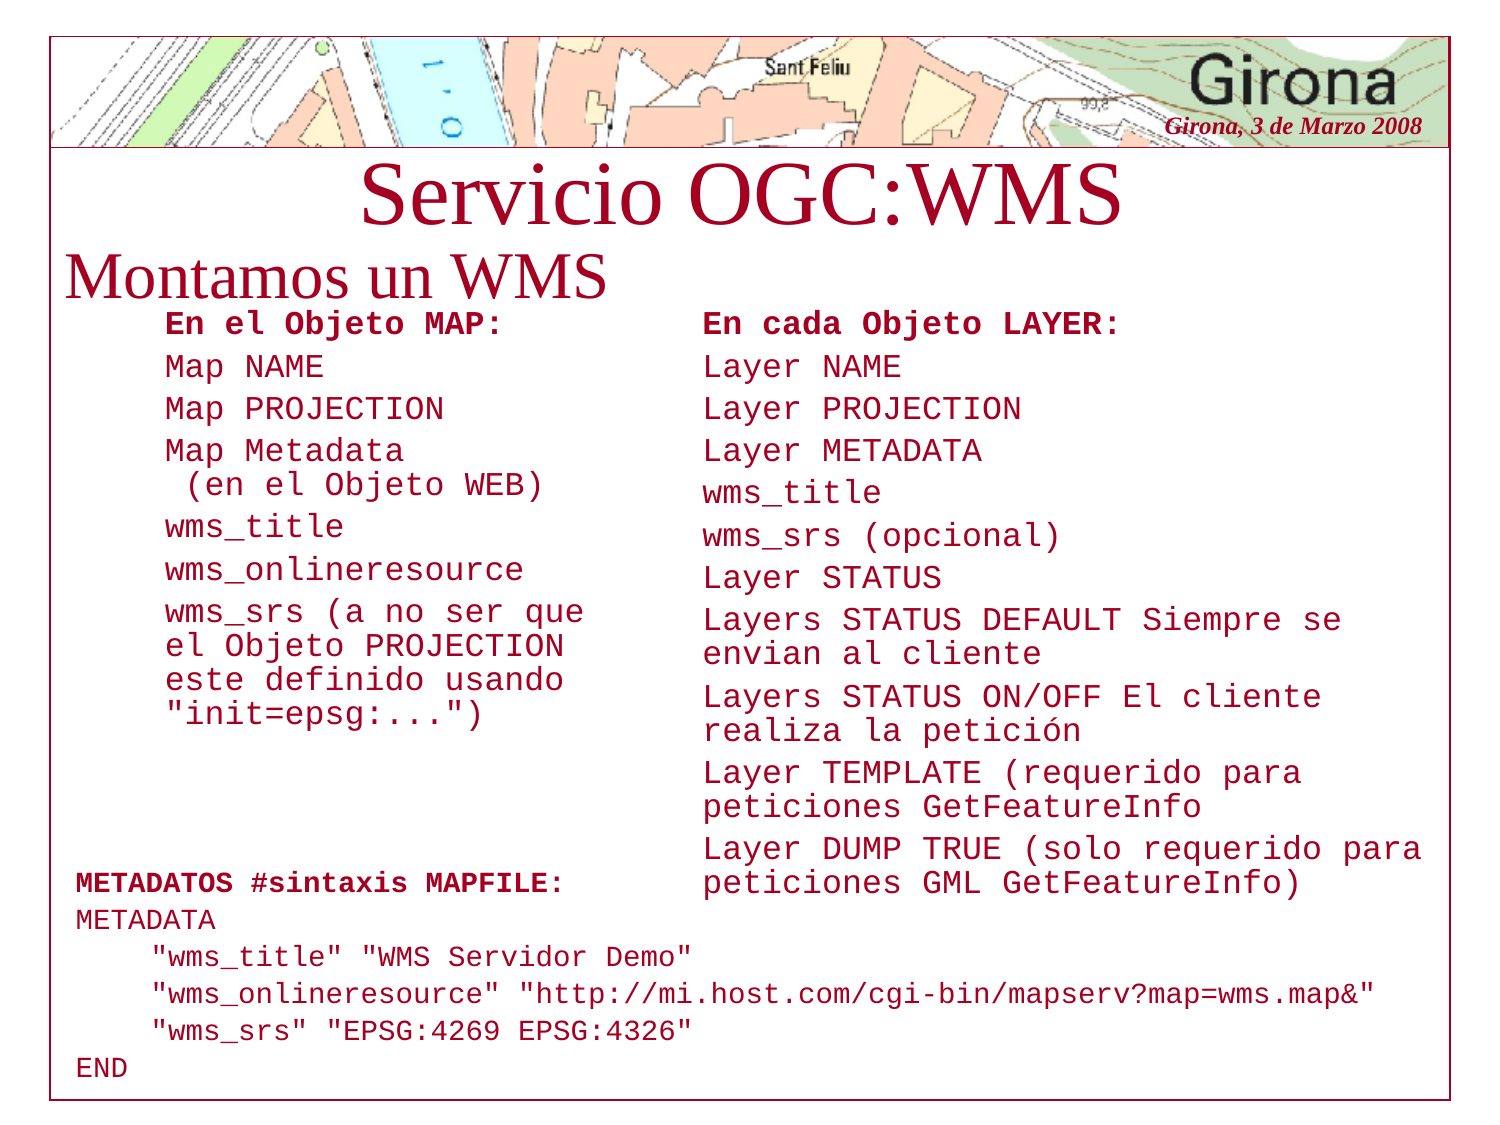

# Servicio OGC:WMS
Montamos un WMS
En el Objeto MAP:
Map NAME
Map PROJECTION
Map Metadata
 (en el Objeto WEB)
wms_title
wms_onlineresource
wms_srs (a no ser que el Objeto PROJECTION este definido usando "init=epsg:...")
En cada Objeto LAYER:
Layer NAME
Layer PROJECTION
Layer METADATA
wms_title
wms_srs (opcional)
Layer STATUS
Layers STATUS DEFAULT Siempre se envian al cliente
Layers STATUS ON/OFF El cliente realiza la petición
Layer TEMPLATE (requerido para peticiones GetFeatureInfo
Layer DUMP TRUE (solo requerido para peticiones GML GetFeatureInfo)
METADATOS #sintaxis MAPFILE:
METADATA
"wms_title" "WMS Servidor Demo"
"wms_onlineresource" "http://mi.host.com/cgi-bin/mapserv?map=wms.map&"
"wms_srs" "EPSG:4269 EPSG:4326"
END